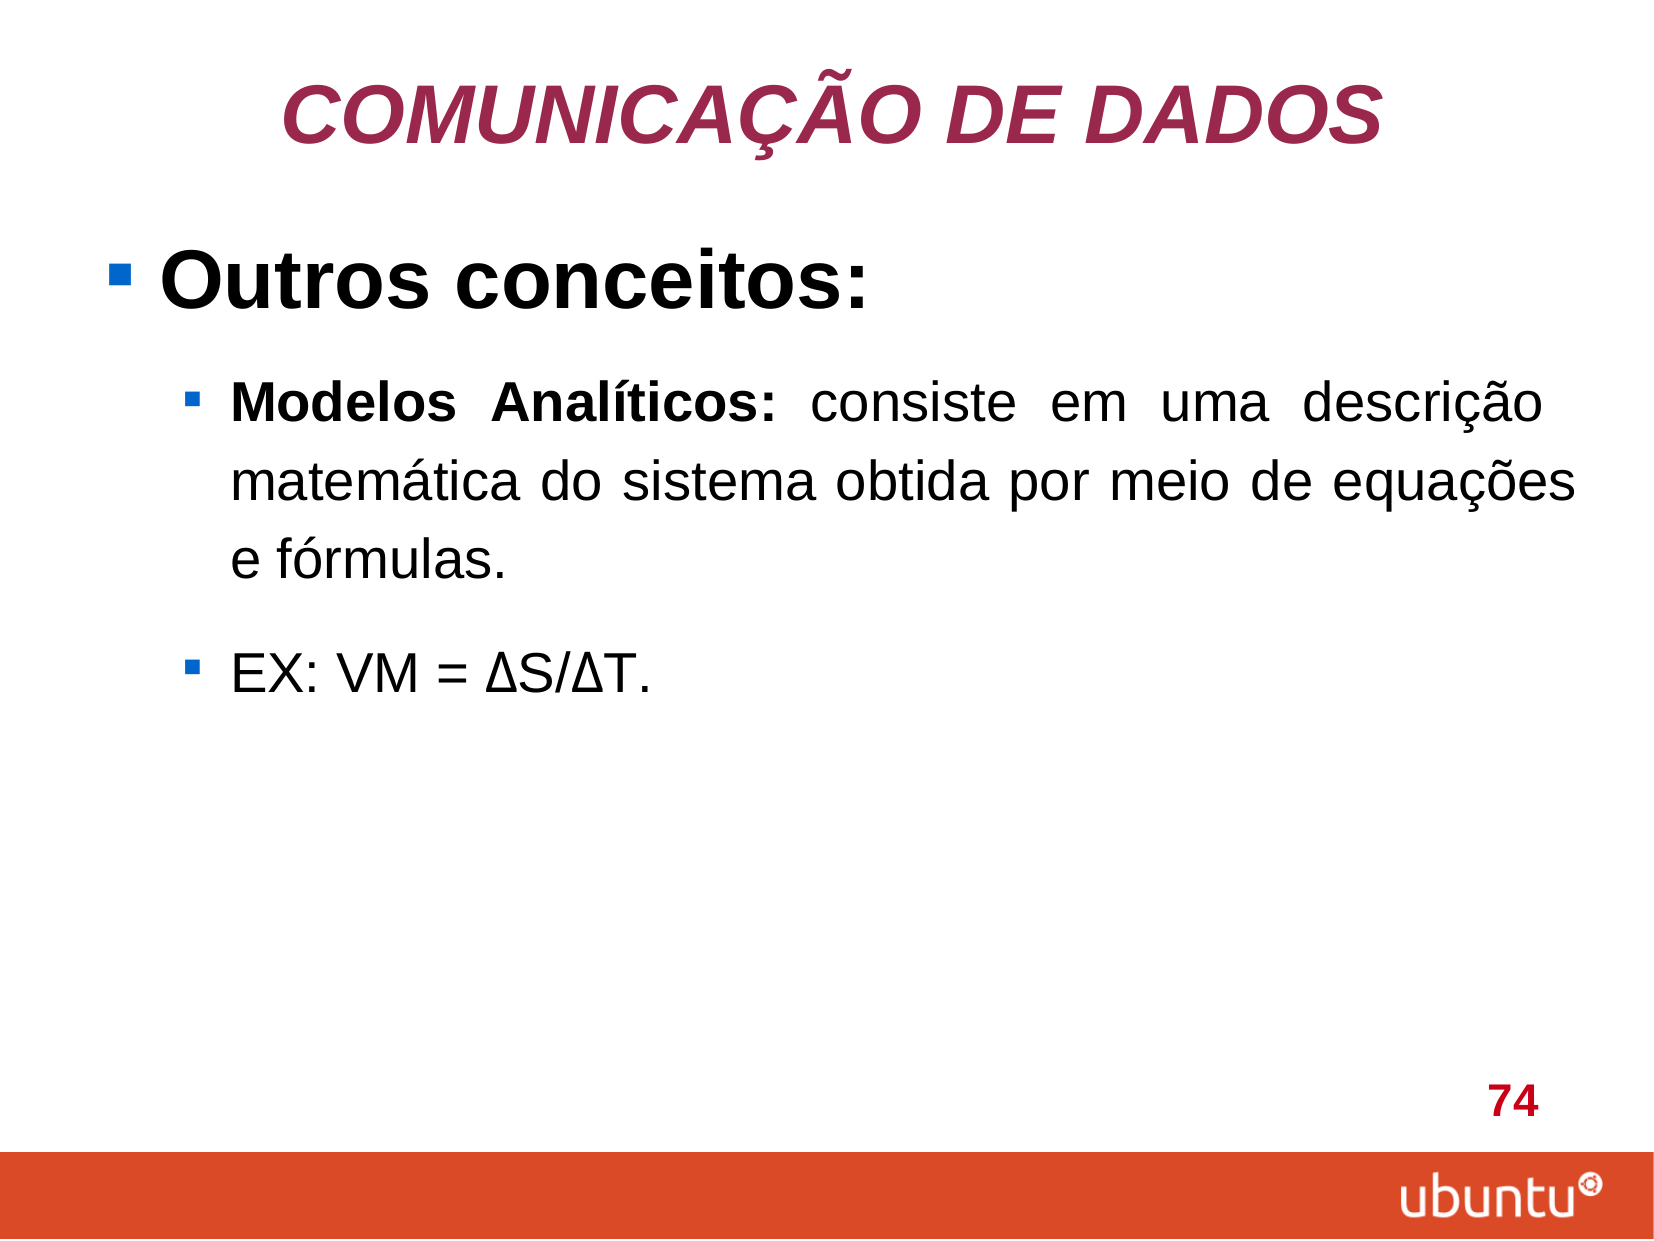

# COMUNICAÇÃO DE DADOS
Outros conceitos:
Modelos Analíticos: consiste em uma descrição matemática do sistema obtida por meio de equações e fórmulas.
EX: VM = ΔS/ΔT.